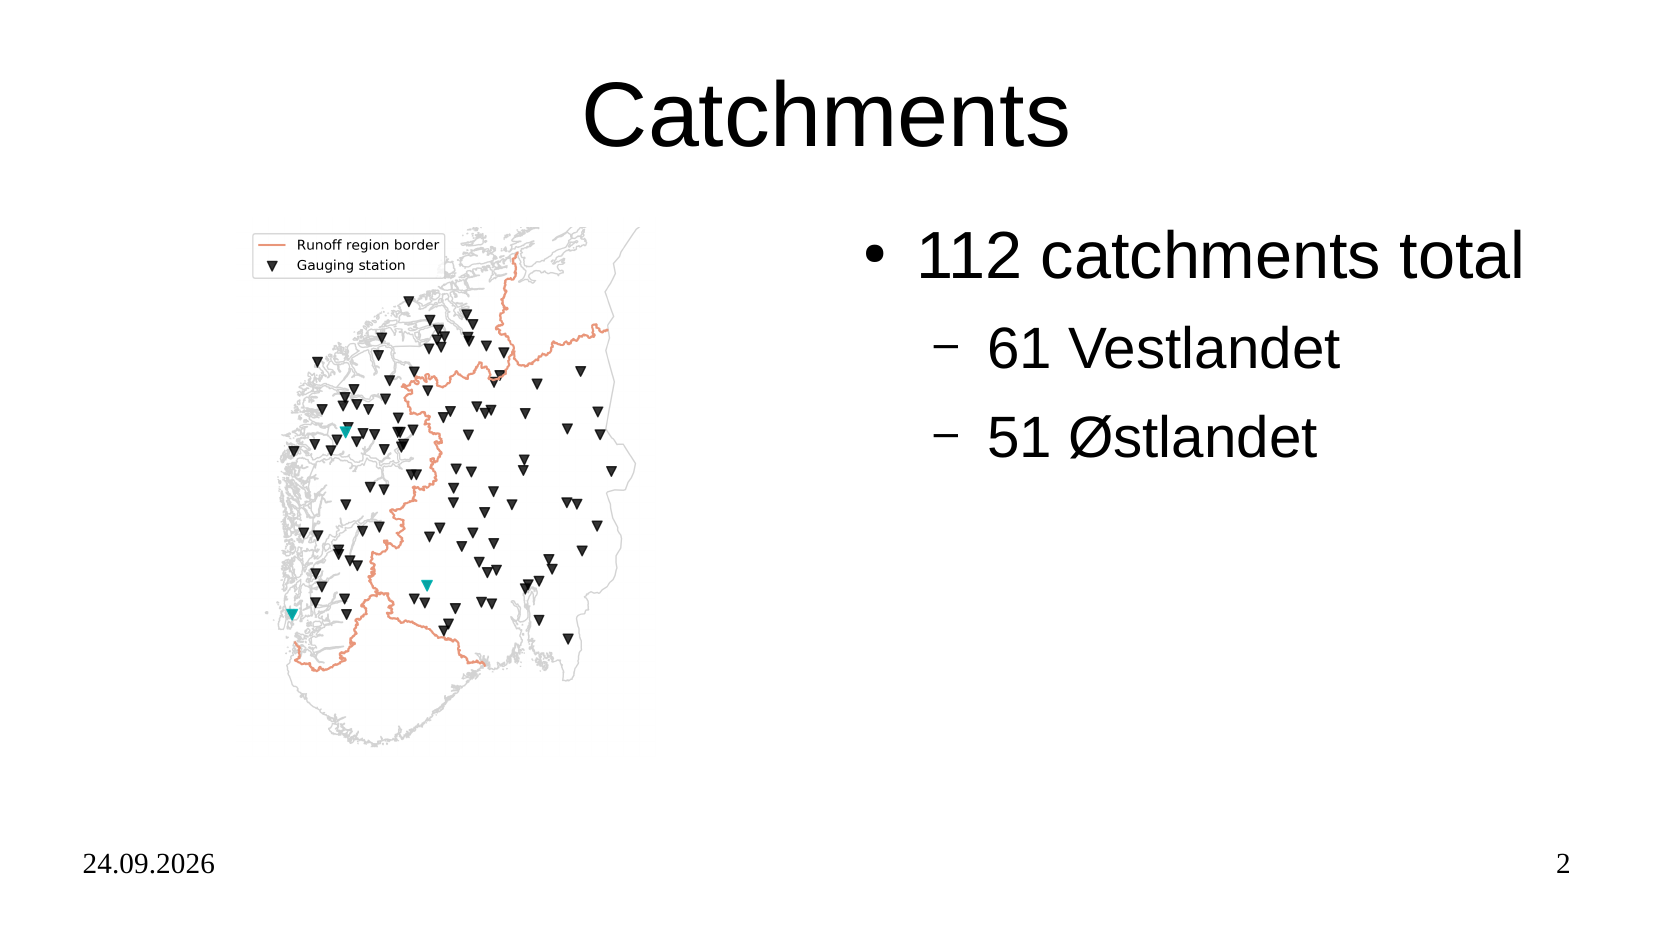

# Catchments
112 catchments total
61 Vestlandet
51 Østlandet
2